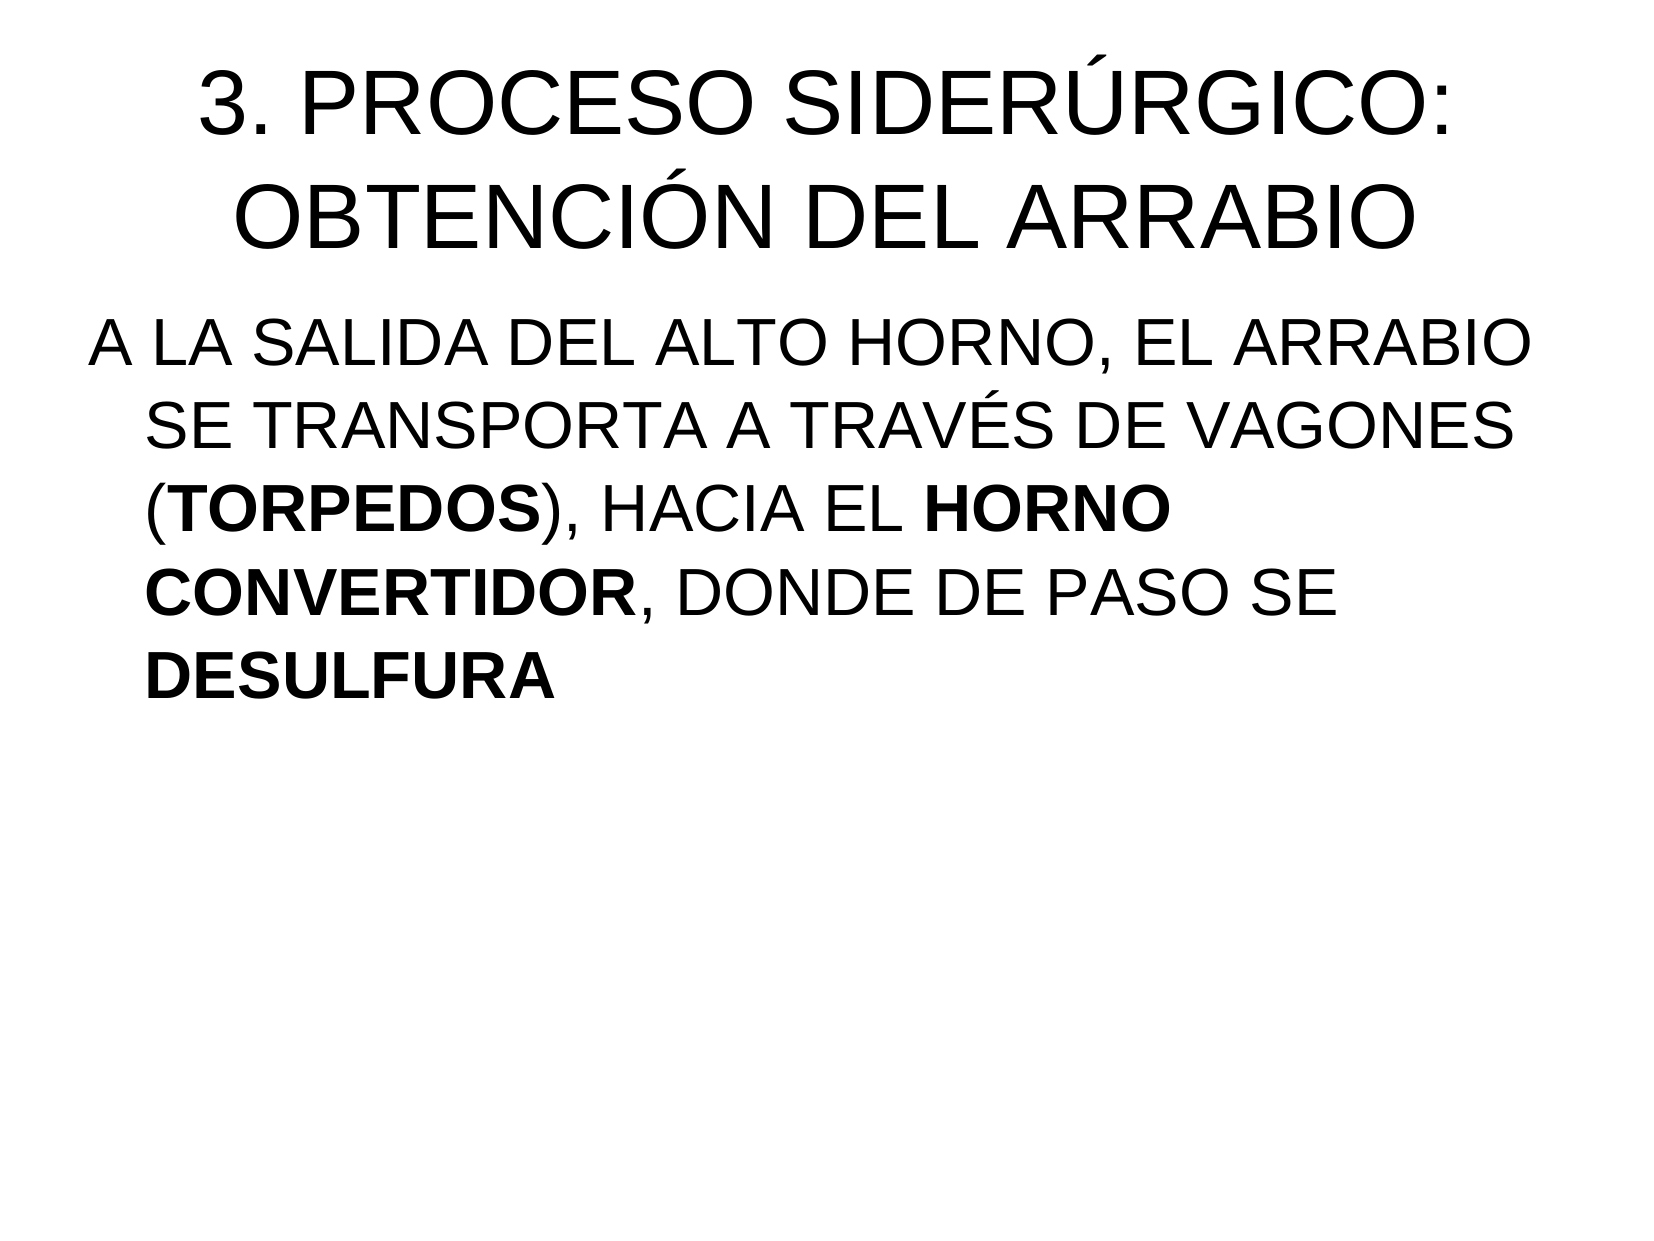

# 3. PROCESO SIDERÚRGICO: OBTENCIÓN DEL ARRABIO
A LA SALIDA DEL ALTO HORNO, EL ARRABIO SE TRANSPORTA A TRAVÉS DE VAGONES (TORPEDOS), HACIA EL HORNO CONVERTIDOR, DONDE DE PASO SE DESULFURA